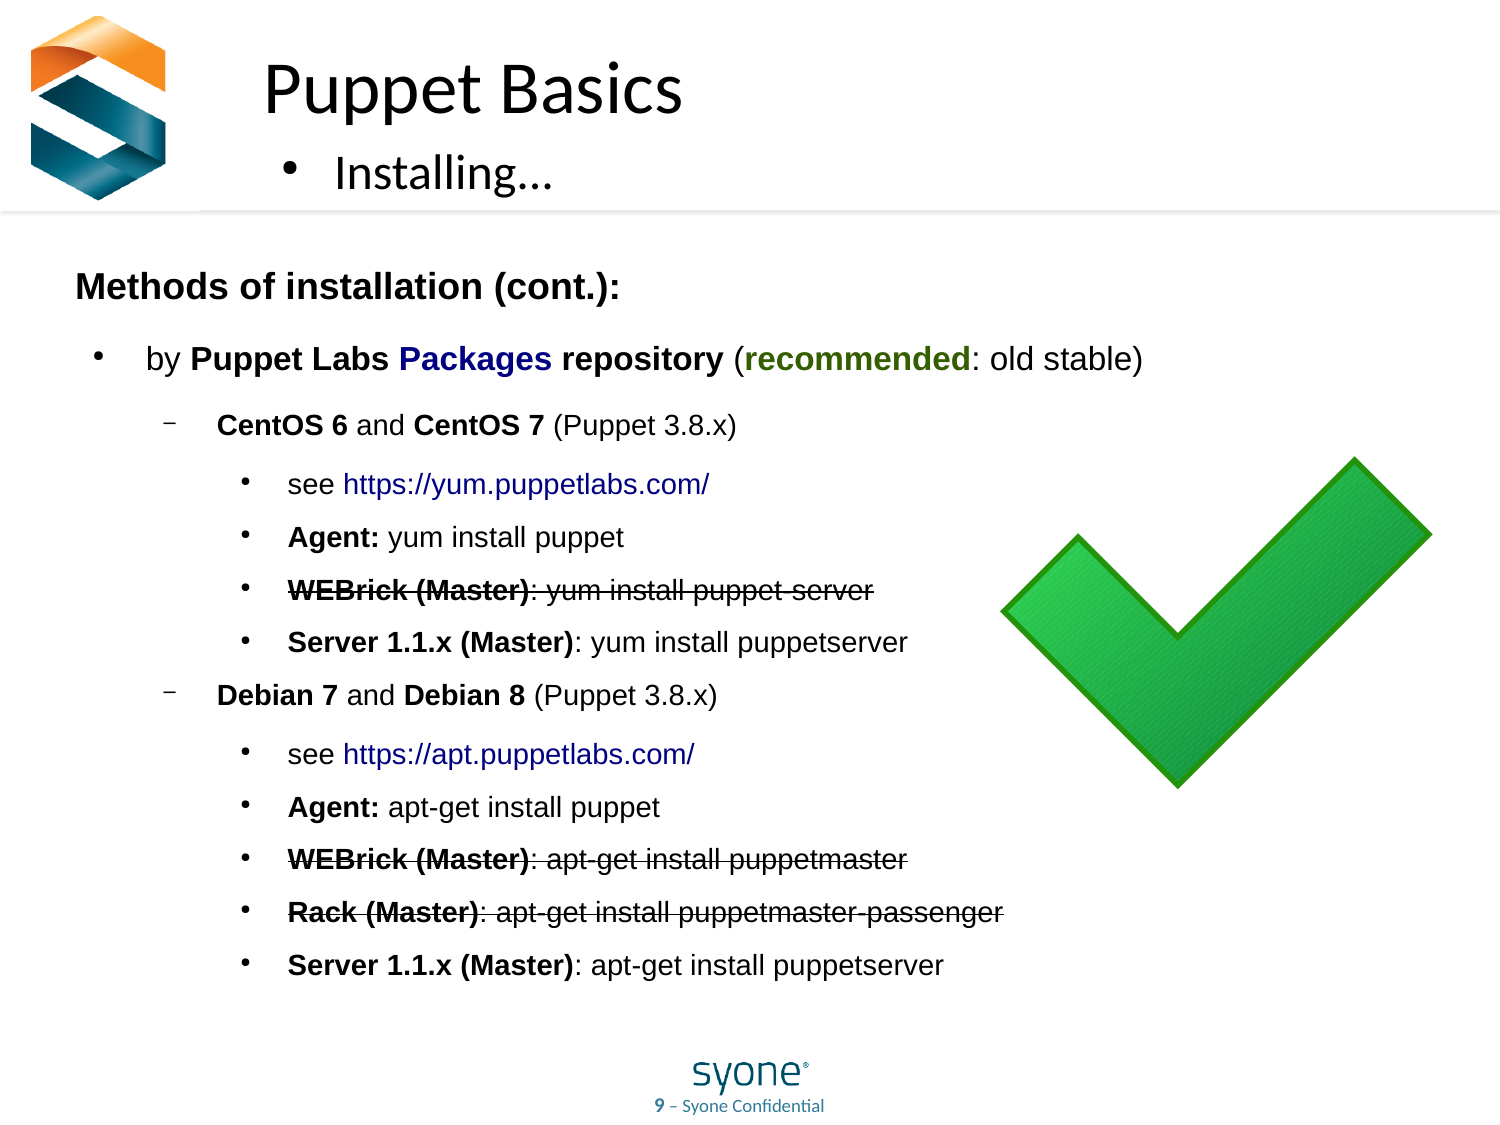

# Puppet Basics
Installing...
Methods of installation (cont.):
by Puppet Labs Packages repository (recommended: old stable)
CentOS 6 and CentOS 7 (Puppet 3.8.x)
see https://yum.puppetlabs.com/
Agent: yum install puppet
WEBrick (Master): yum install puppet-server
Server 1.1.x (Master): yum install puppetserver
Debian 7 and Debian 8 (Puppet 3.8.x)
see https://apt.puppetlabs.com/
Agent: apt-get install puppet
WEBrick (Master): apt-get install puppetmaster
Rack (Master): apt-get install puppetmaster-passenger
Server 1.1.x (Master): apt-get install puppetserver